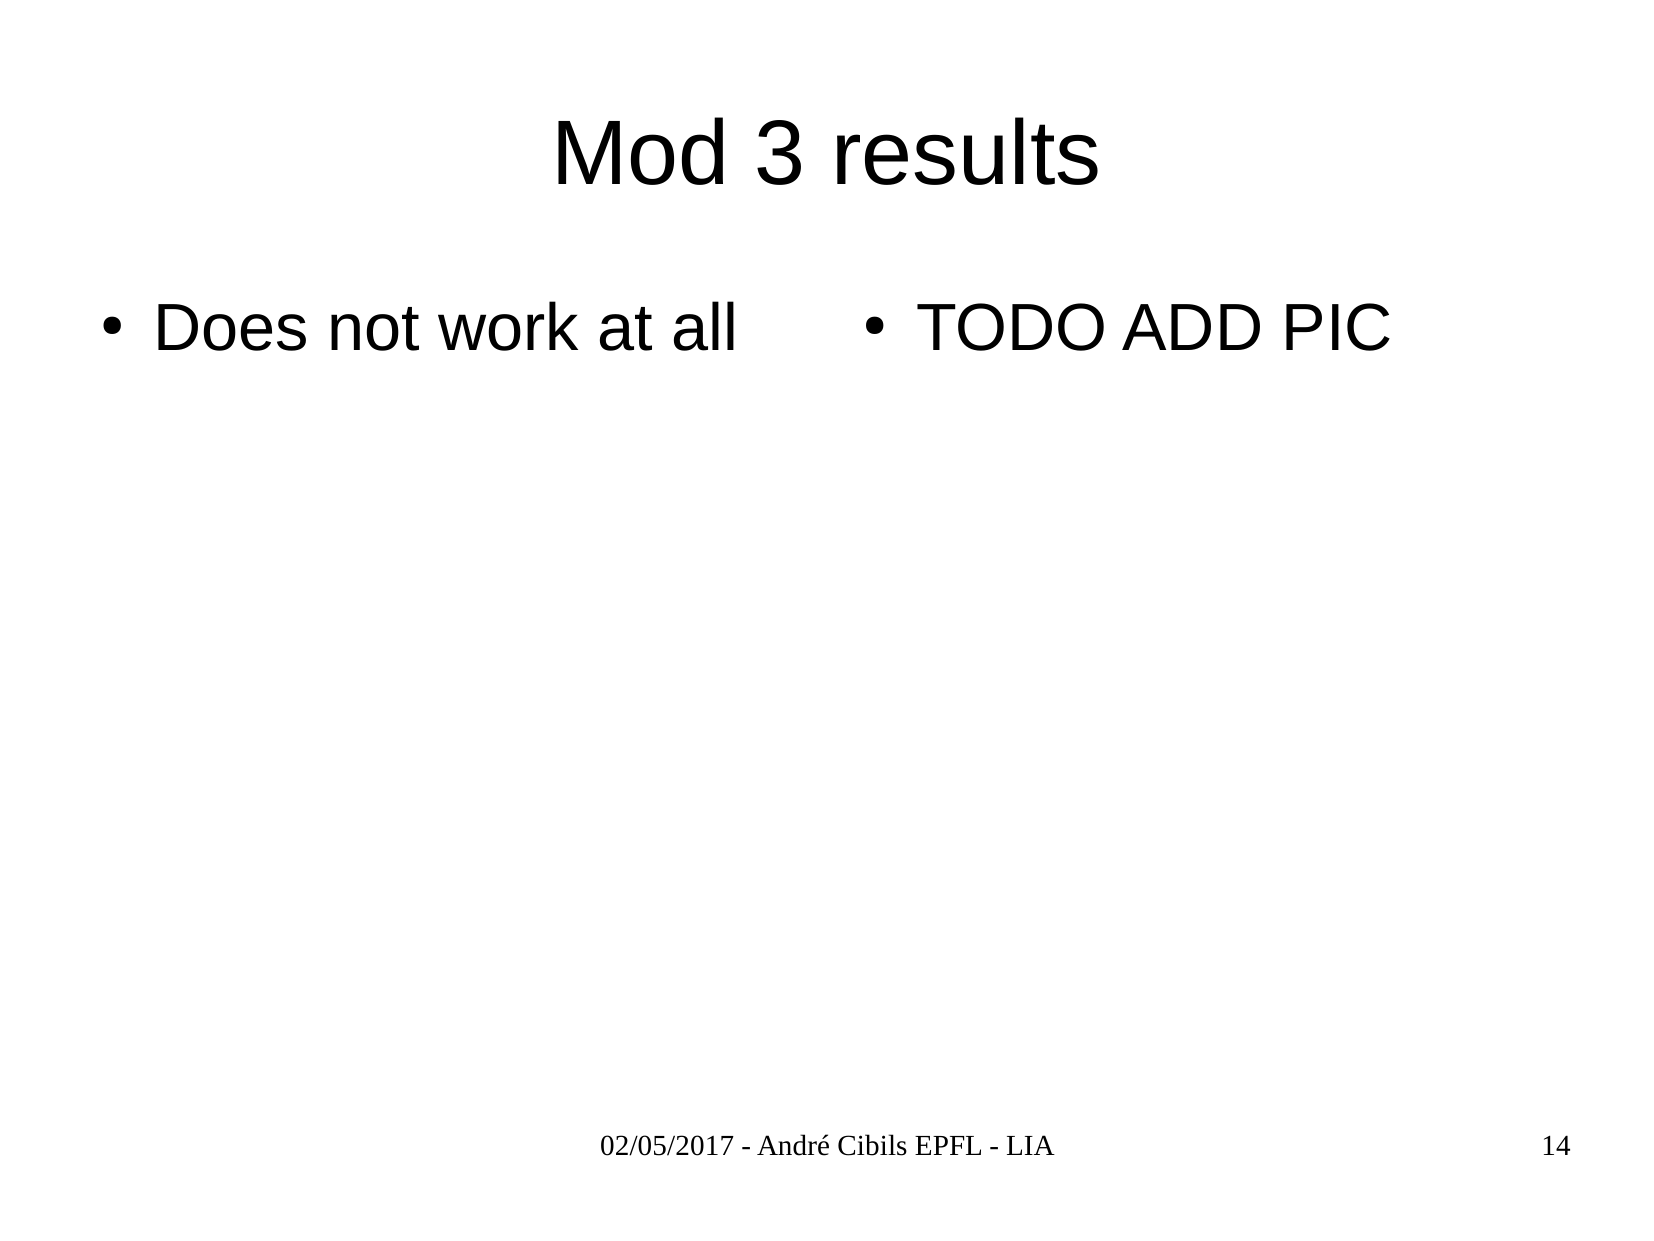

# Mod 3 results
Does not work at all
TODO ADD PIC
02/05/2017 - André Cibils EPFL - LIA
14